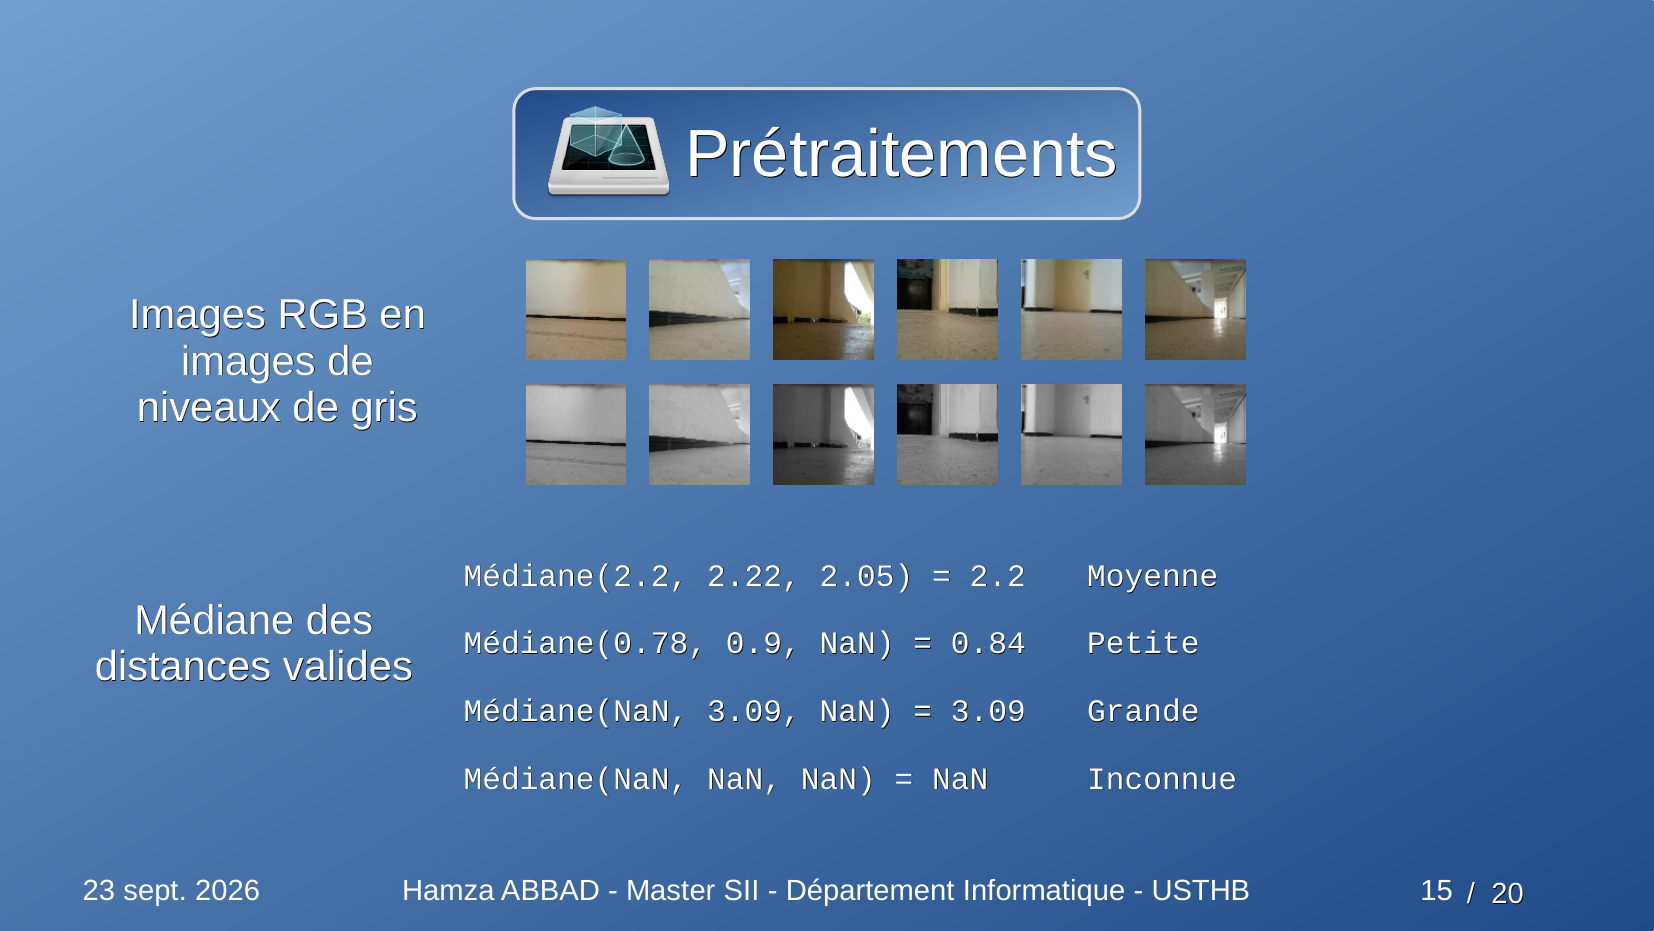

Prétraitements
Images RGB en images de niveaux de gris
Médiane(2.2, 2.22, 2.05) = 2.2
Moyenne
Médiane des distances valides
Médiane(0.78, 0.9, NaN) = 0.84
Petite
Médiane(NaN, 3.09, NaN) = 3.09
Grande
Médiane(NaN, NaN, NaN) = NaN
Inconnue
Hamza ABBAD - Master SII - Département Informatique - USTHB
15